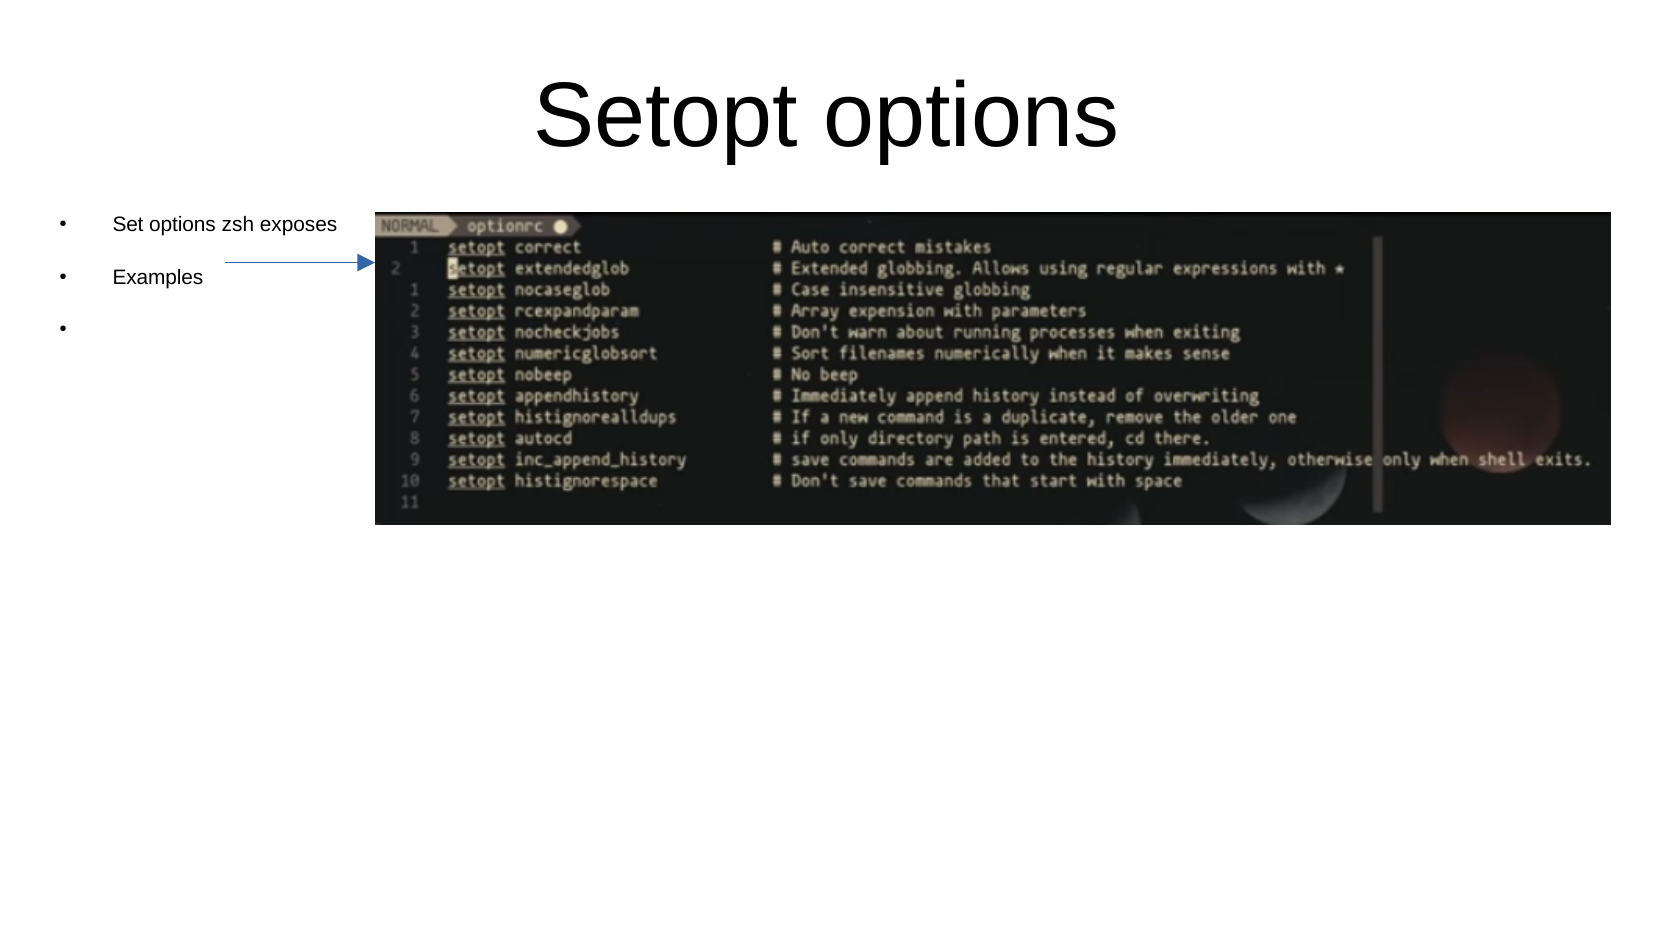

# Setopt options
Set options zsh exposes
Examples